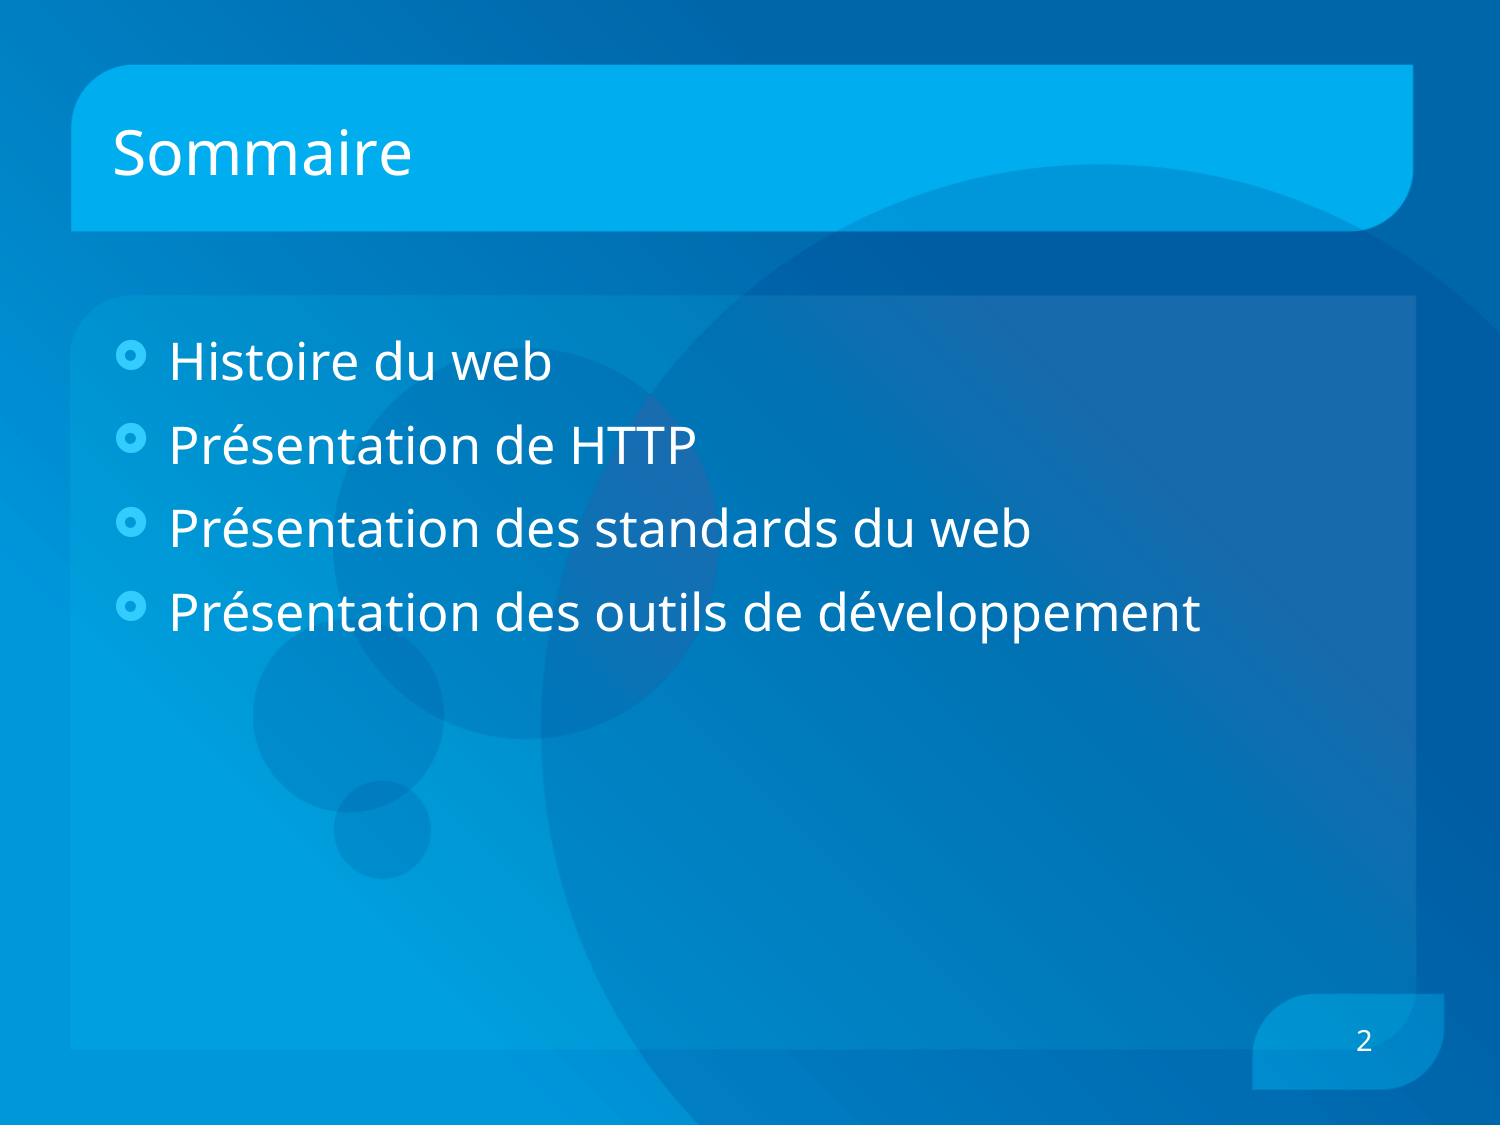

# Sommaire
Histoire du web
Présentation de HTTP
Présentation des standards du web
Présentation des outils de développement
2